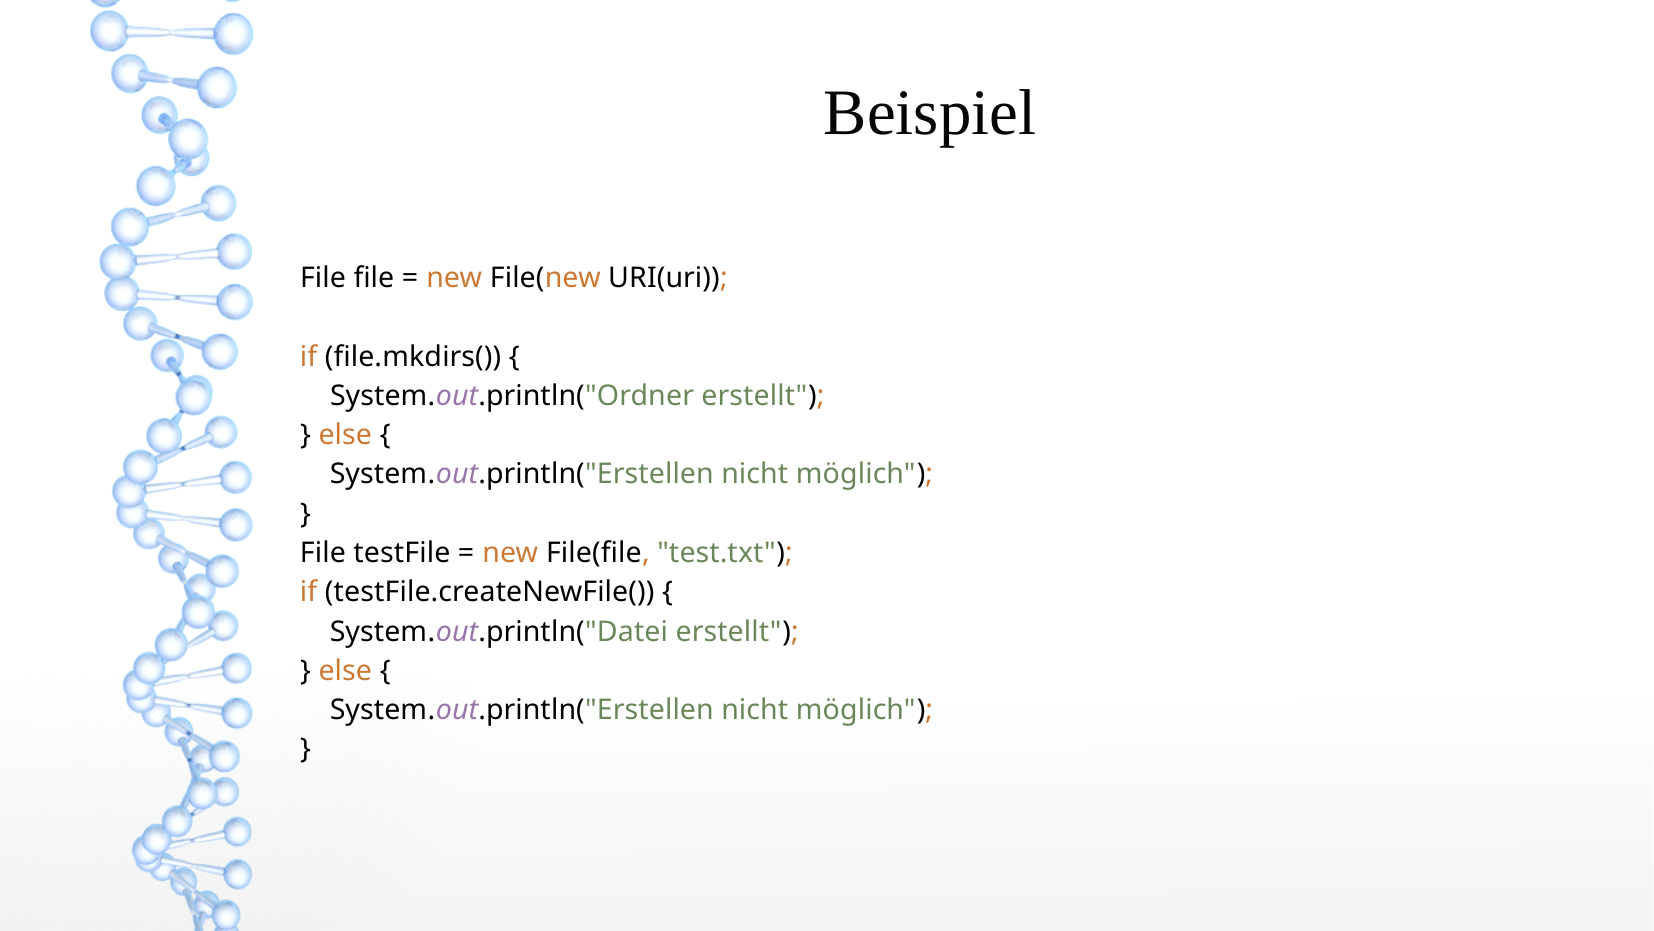

# Beispiel
 File file = new File(new URI(uri));
 if (file.mkdirs()) {
 System.out.println("Ordner erstellt");
 } else {
 System.out.println("Erstellen nicht möglich");
 }
 File testFile = new File(file, "test.txt");
 if (testFile.createNewFile()) {
 System.out.println("Datei erstellt");
 } else {
 System.out.println("Erstellen nicht möglich");
 }